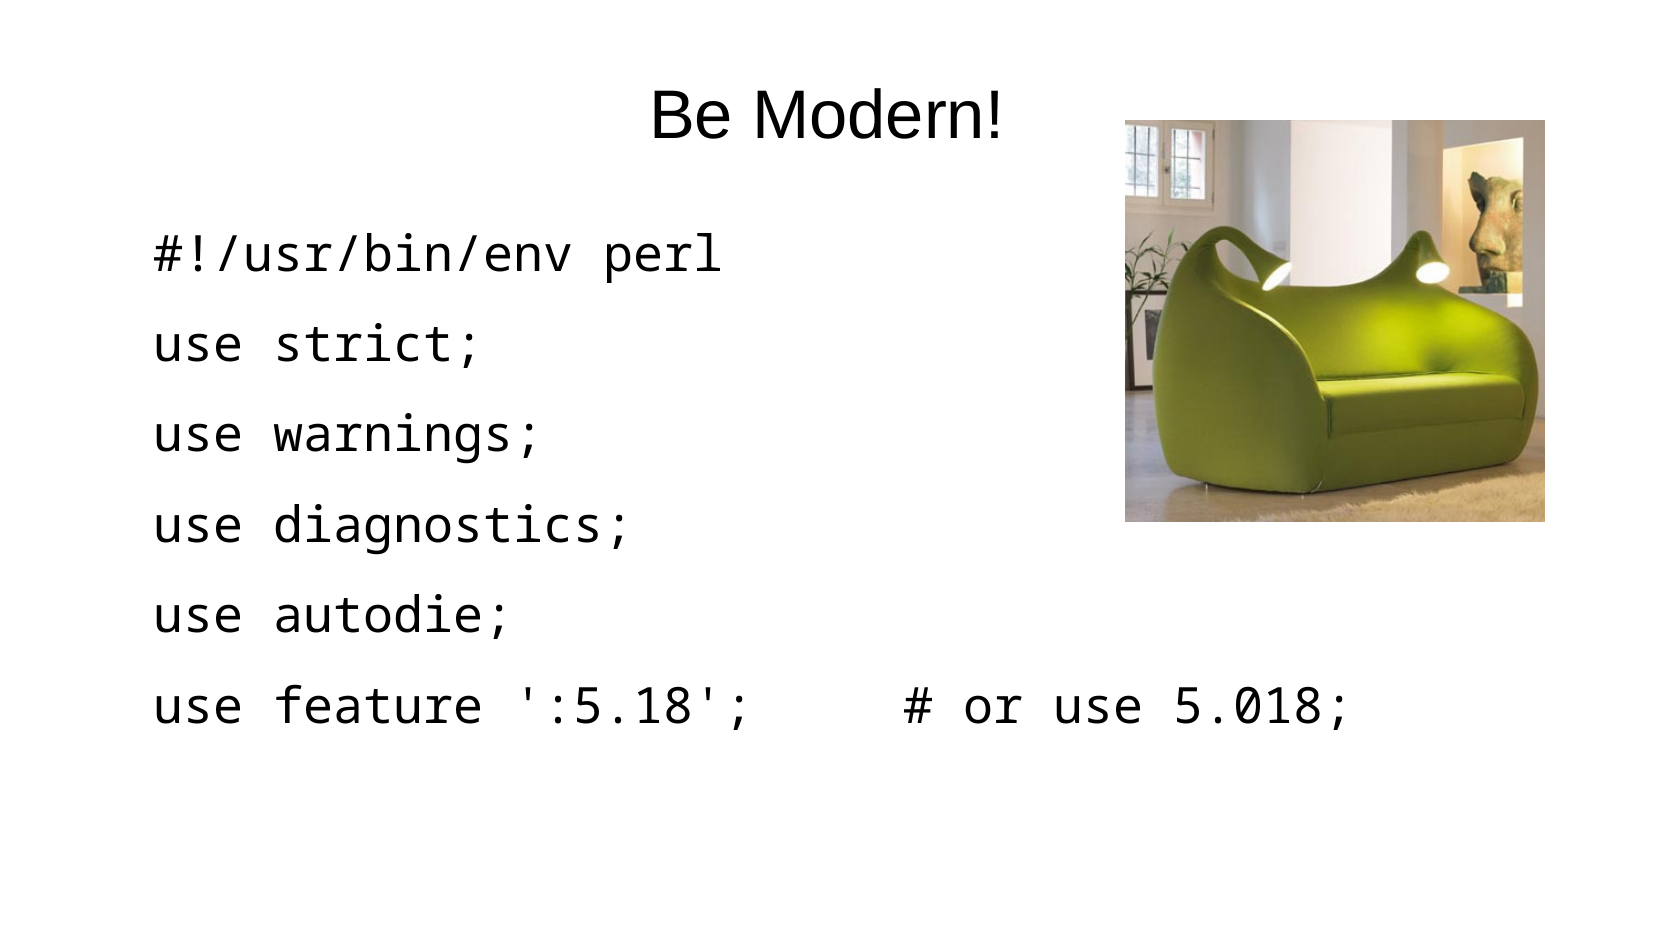

# Be Modern!
#!/usr/bin/env perl
use strict;
use warnings;
use diagnostics;
use autodie;
use feature ':5.18'; # or use 5.018;